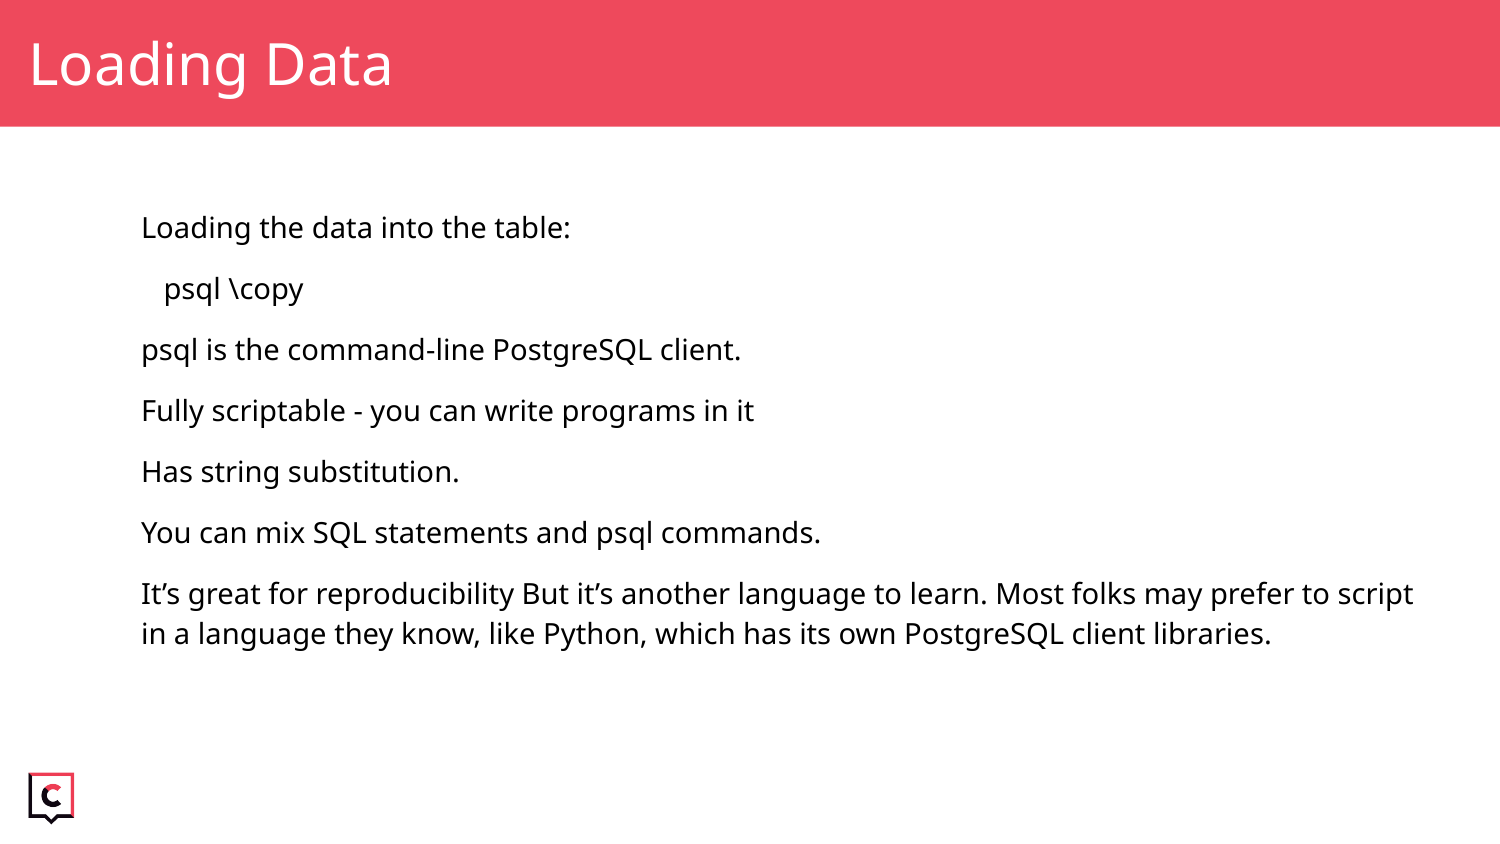

# Loading Data
Loading the data into the table:
 psql \copy
psql is the command-line PostgreSQL client.
Fully scriptable - you can write programs in it
Has string substitution.
You can mix SQL statements and psql commands.
It’s great for reproducibility But it’s another language to learn. Most folks may prefer to script in a language they know, like Python, which has its own PostgreSQL client libraries.